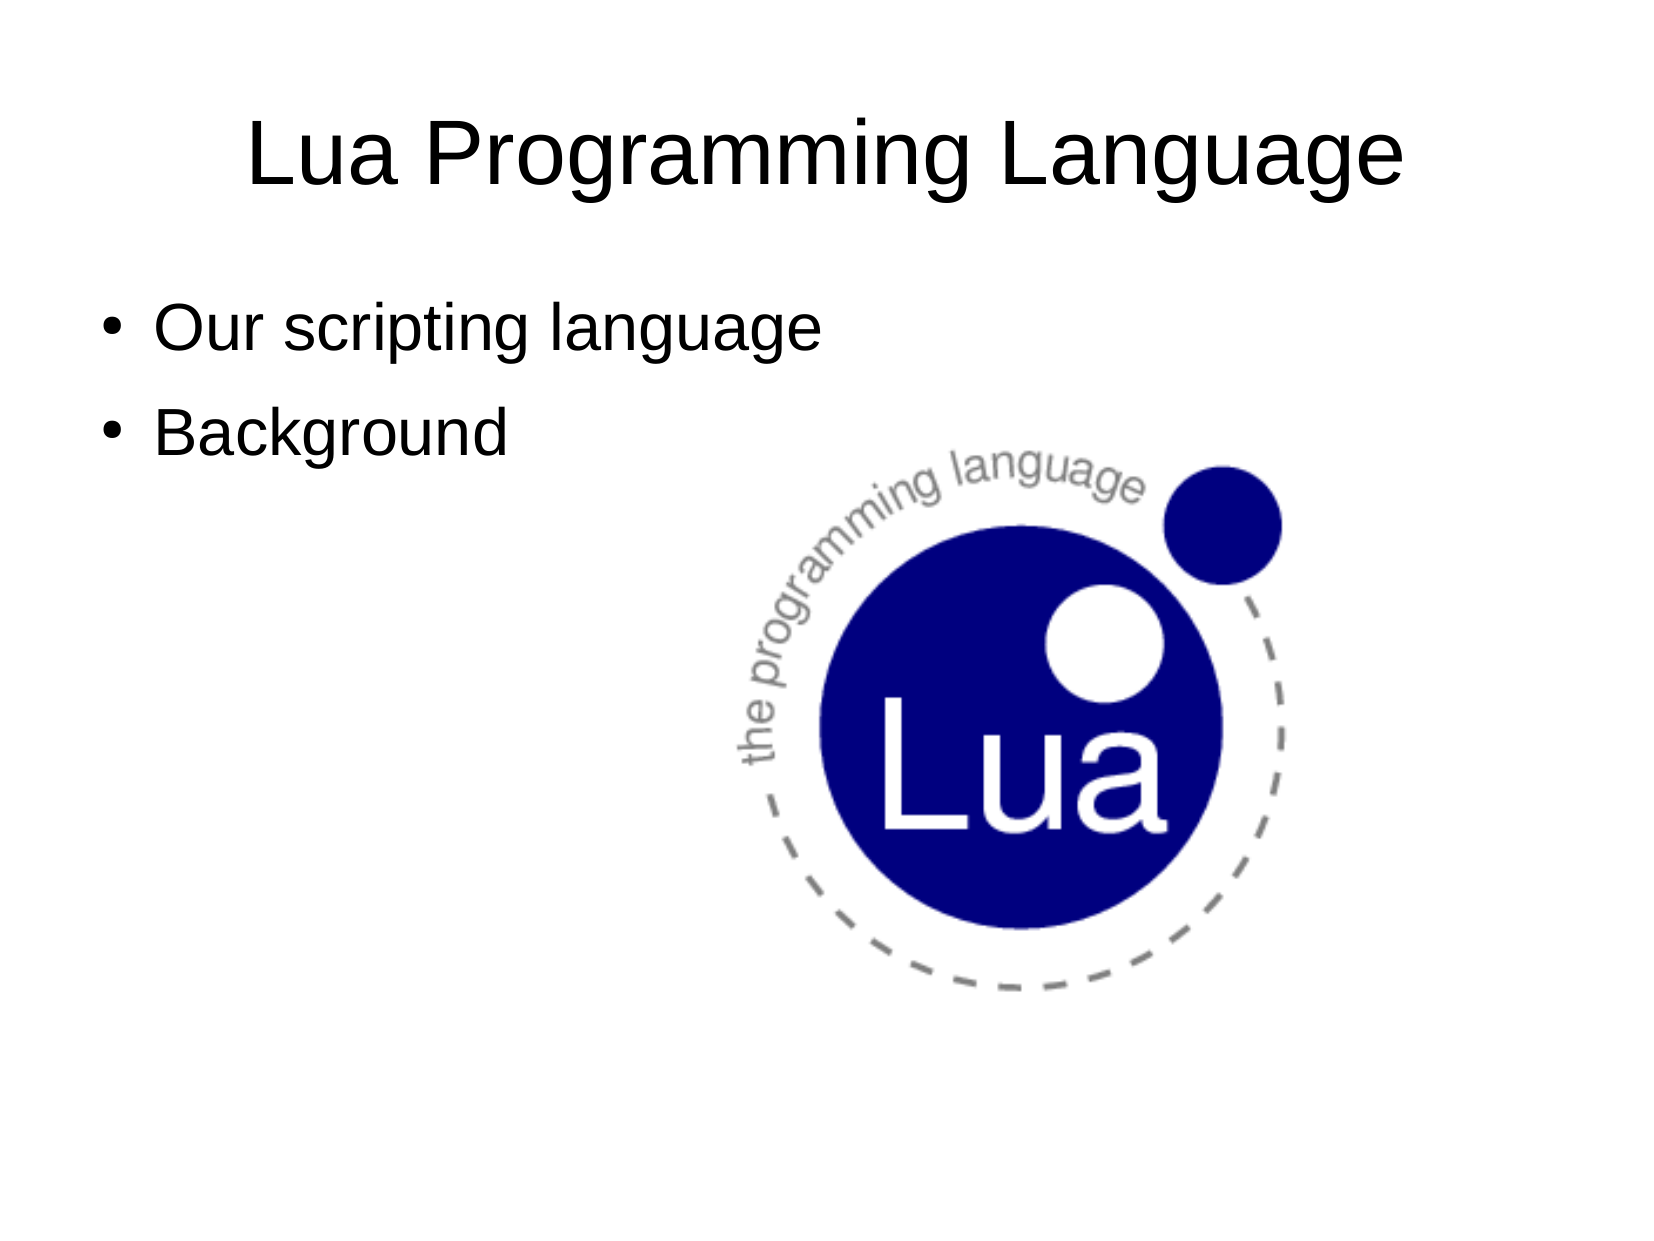

# Lua Programming Language
Our scripting language
Background